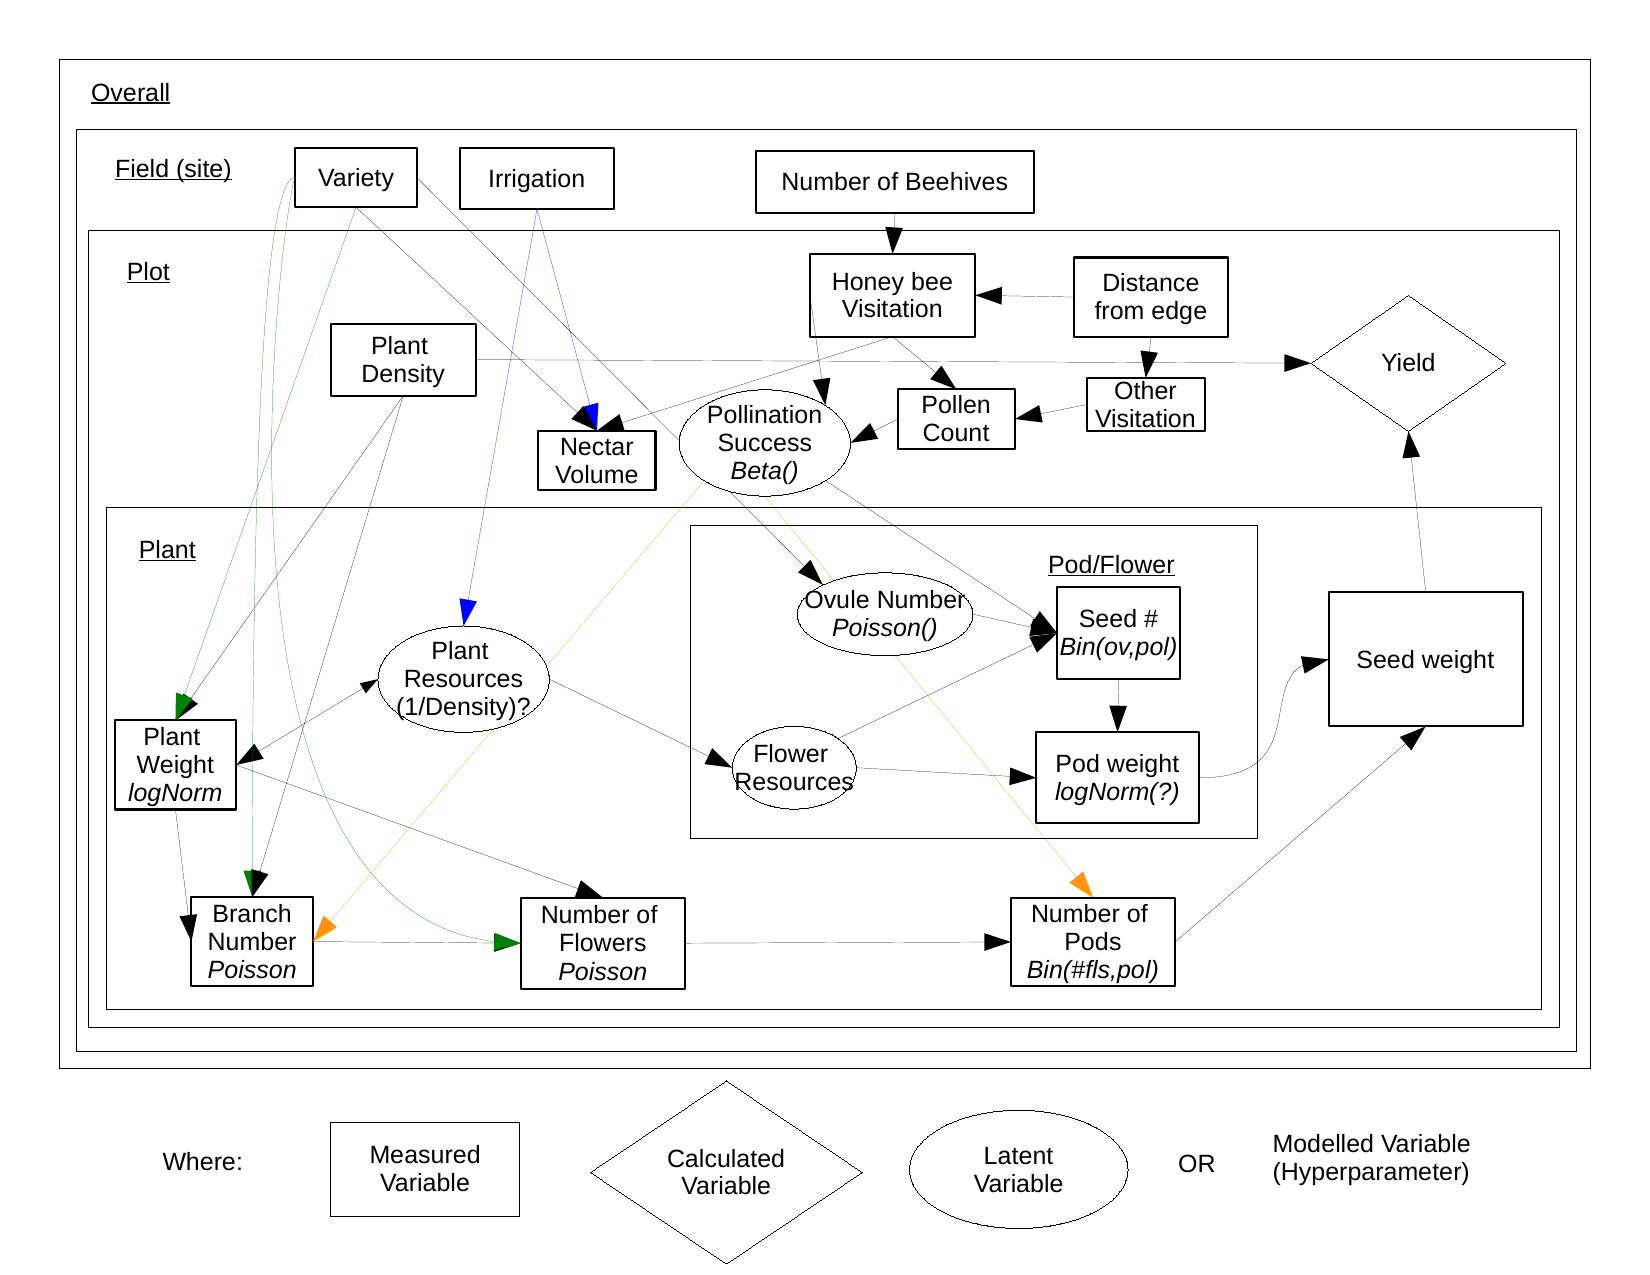

Overall
Field (site)
Variety
Irrigation
Number of Beehives
Plot
Honey bee
Visitation
Distance
from edge
Yield
Plant
Density
Other
Visitation
Pollen
Count
Pollination
Success
Beta()
Nectar
Volume
Plant
Pod/Flower
Ovule Number
Poisson()
Seed #
Bin(ov,pol)
Seed weight
Plant
Resources
(1/Density)?
Plant
Weight
logNorm
Flower
Resources
Pod weight
logNorm(?)
Branch
Number
Poisson
Number of
Flowers
Poisson
Number of
Pods
Bin(#fls,pol)
Calculated
Variable
Latent
Variable
Measured
Variable
Modelled Variable
(Hyperparameter)
Where:
OR